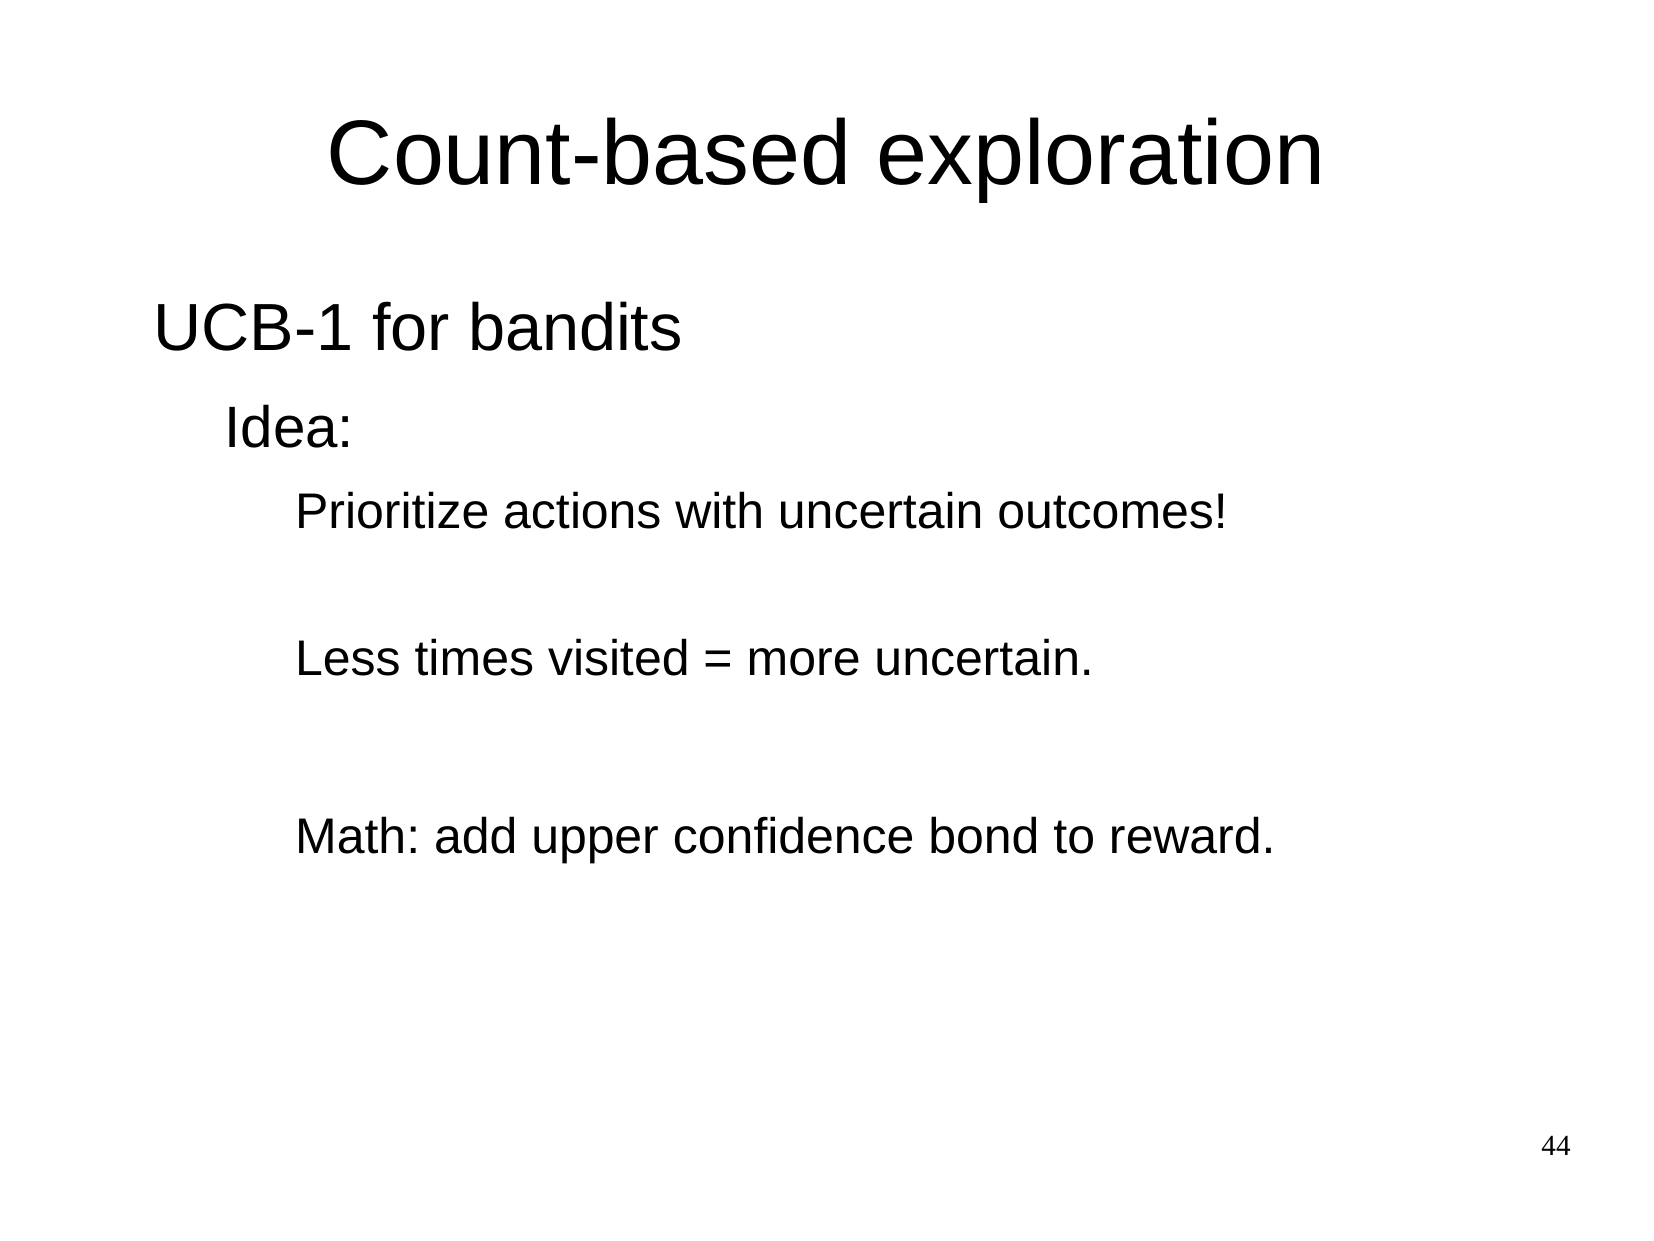

# Count-based exploration
UCB-1 for bandits
Idea:
Prioritize actions with uncertain outcomes!
Less times visited = more uncertain.
Math: add upper confidence bond to reward.
44